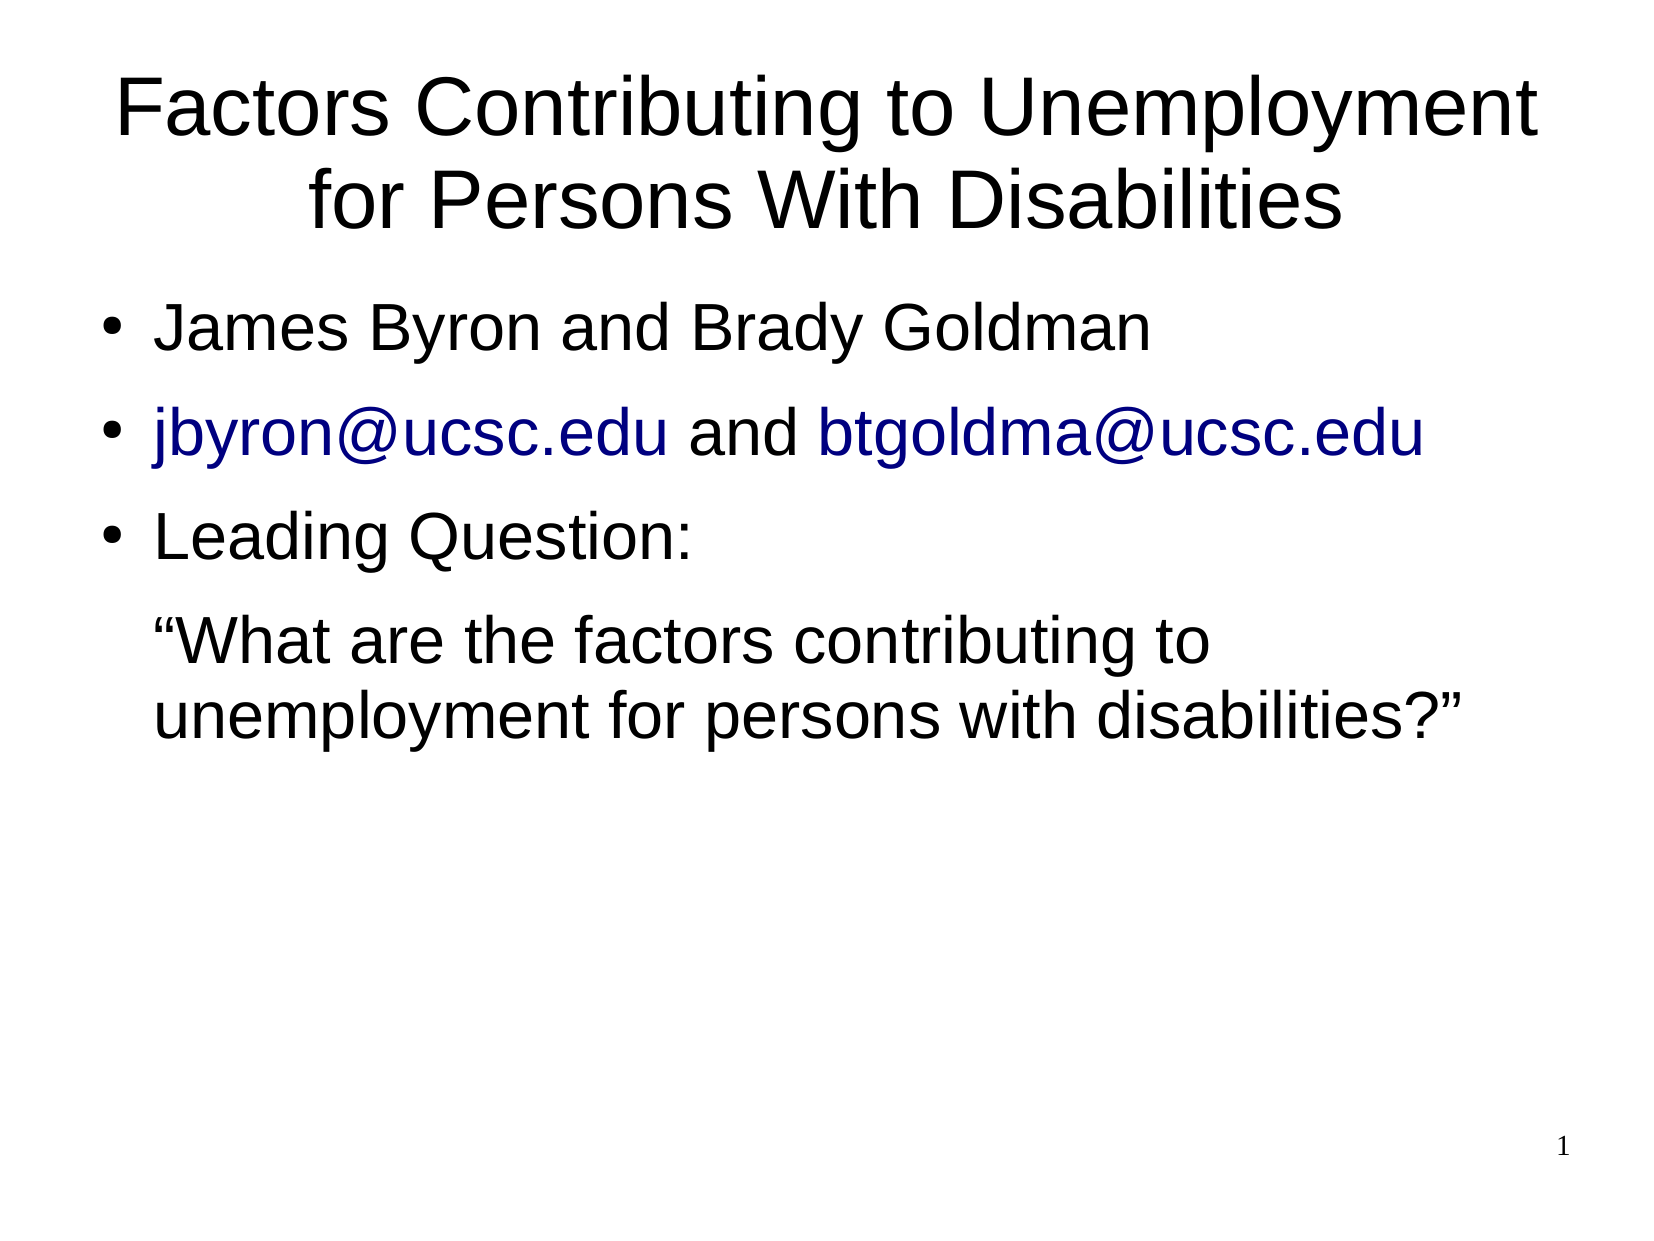

# Factors Contributing to Unemployment for Persons With Disabilities
James Byron and Brady Goldman
jbyron@ucsc.edu and btgoldma@ucsc.edu
Leading Question:
“What are the factors contributing to unemployment for persons with disabilities?”
1